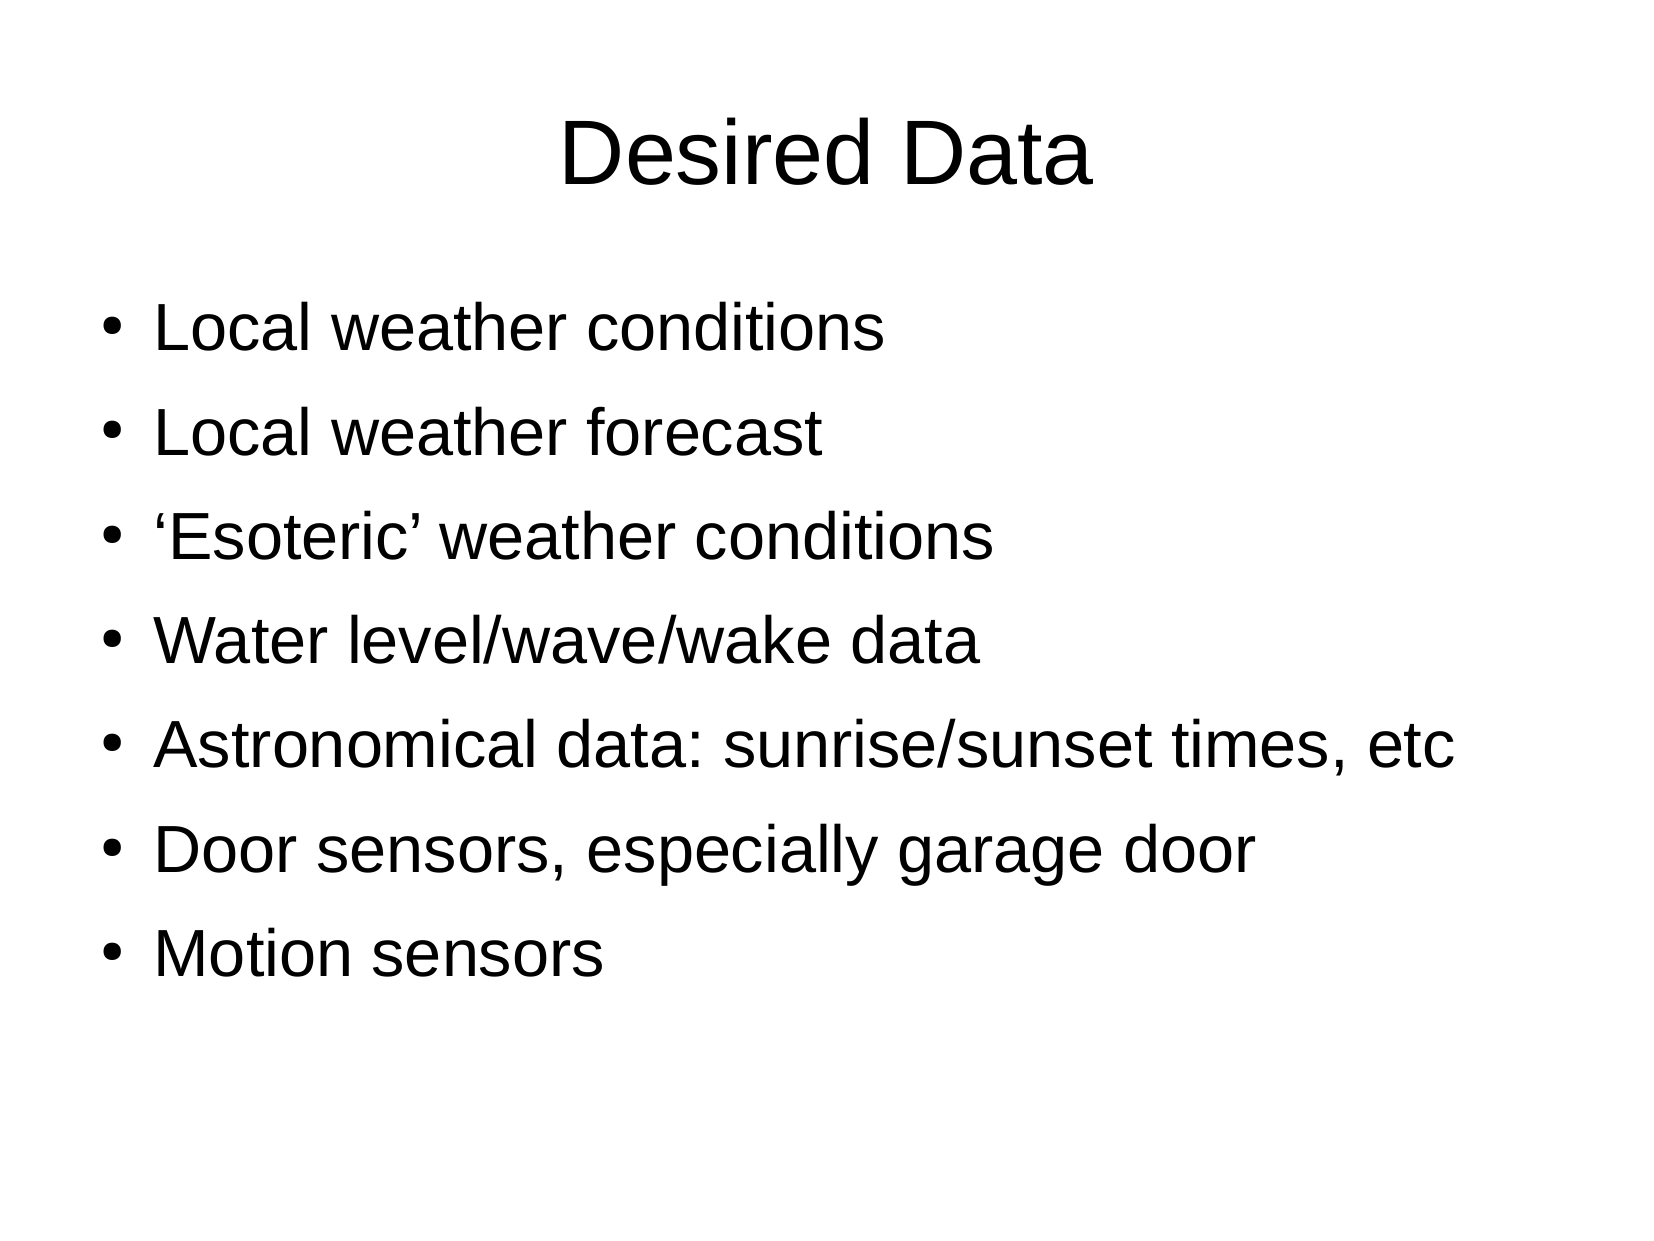

# Desired Data
Local weather conditions
Local weather forecast
‘Esoteric’ weather conditions
Water level/wave/wake data
Astronomical data: sunrise/sunset times, etc
Door sensors, especially garage door
Motion sensors